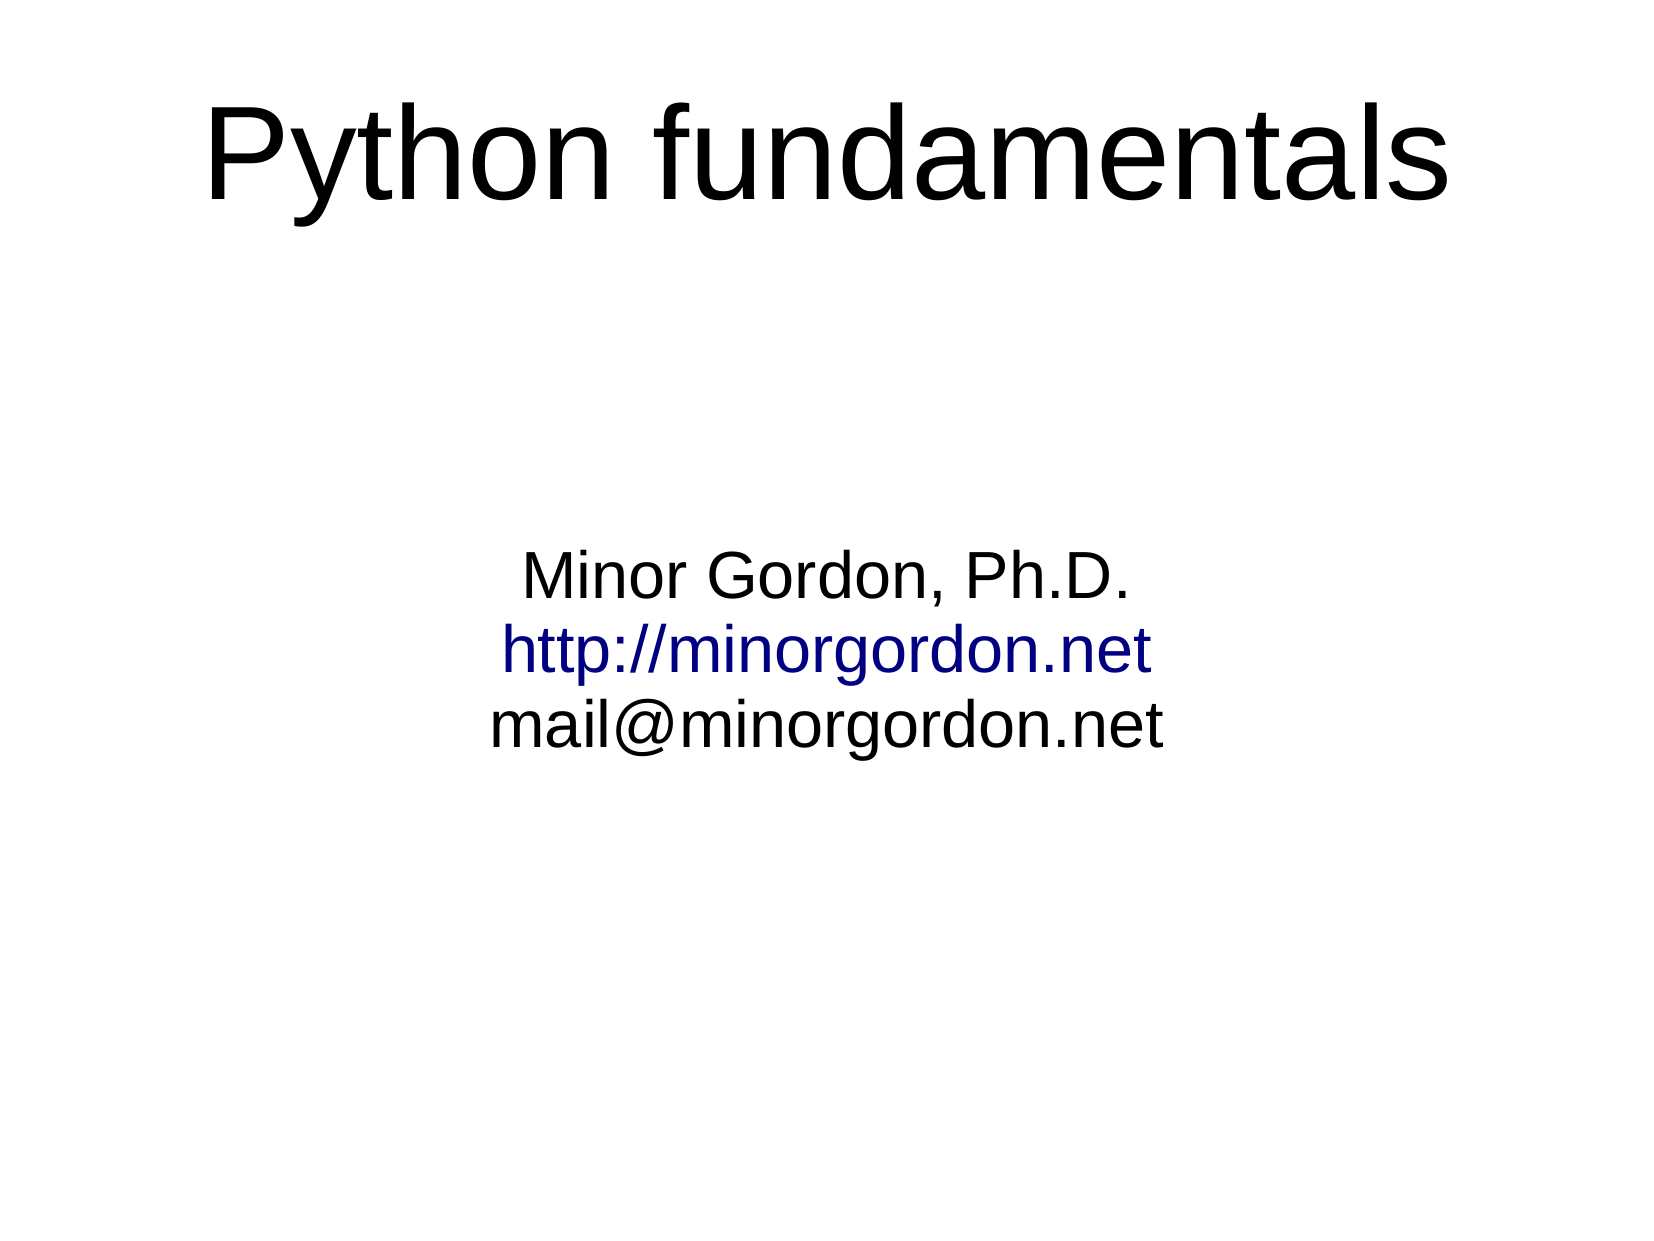

# Python fundamentals
Minor Gordon, Ph.D.
http://minorgordon.net
mail@minorgordon.net